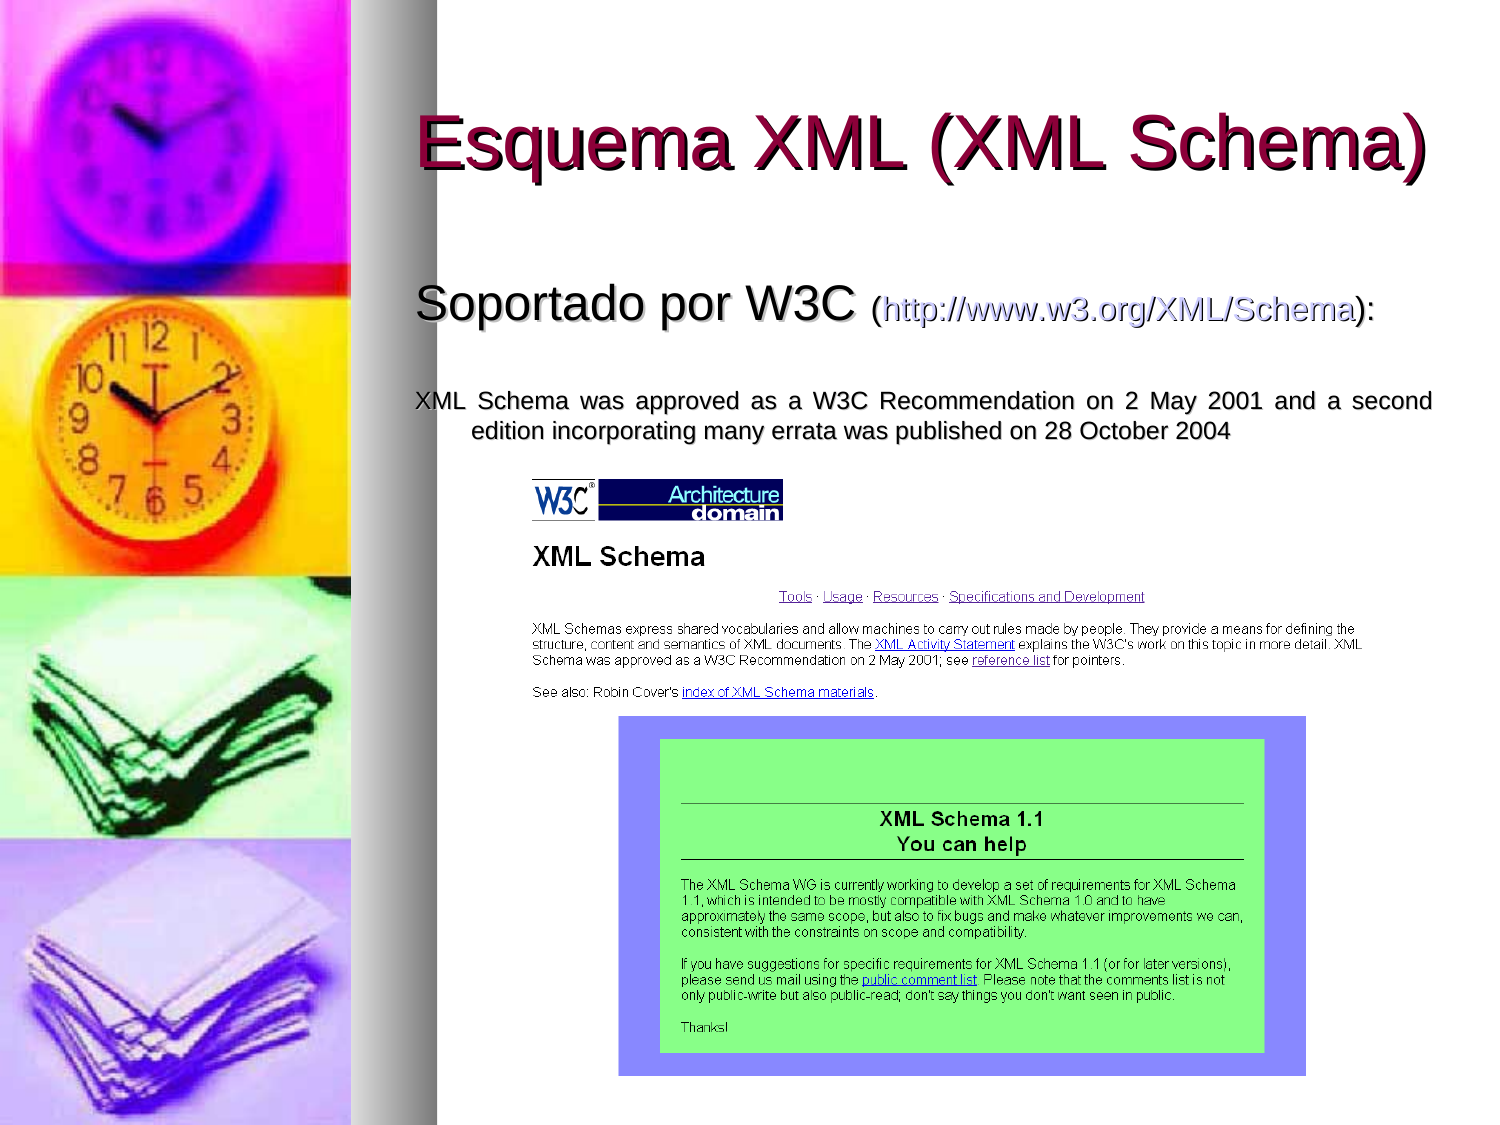

# Esquema XML (XML Schema)
Soportado por W3C (http://www.w3.org/XML/Schema):
XML Schema was approved as a W3C Recommendation on 2 May 2001 and a second edition incorporating many errata was published on 28 October 2004